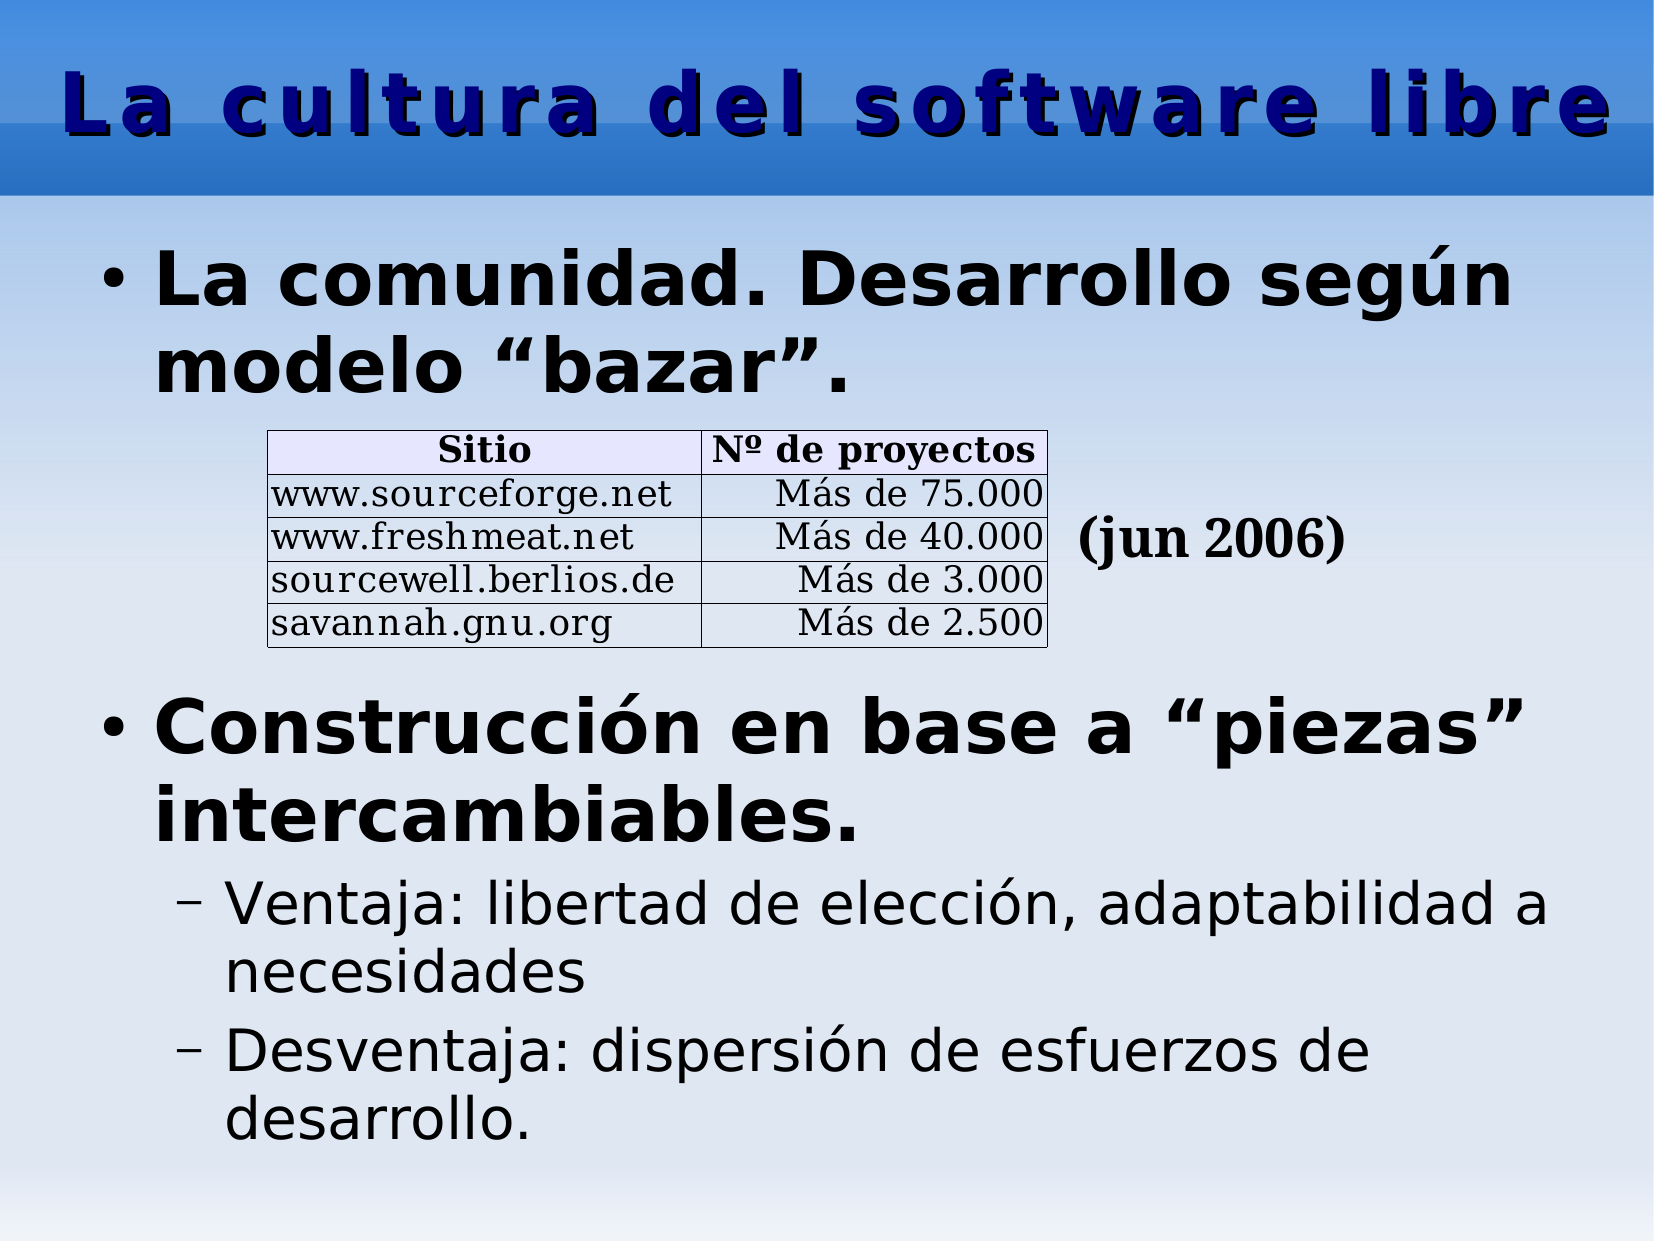

# La cultura del software libre
La comunidad. Desarrollo según modelo “bazar”.
Construcción en base a “piezas” intercambiables.
Ventaja: libertad de elección, adaptabilidad a necesidades
Desventaja: dispersión de esfuerzos de desarrollo.
(jun 2006)